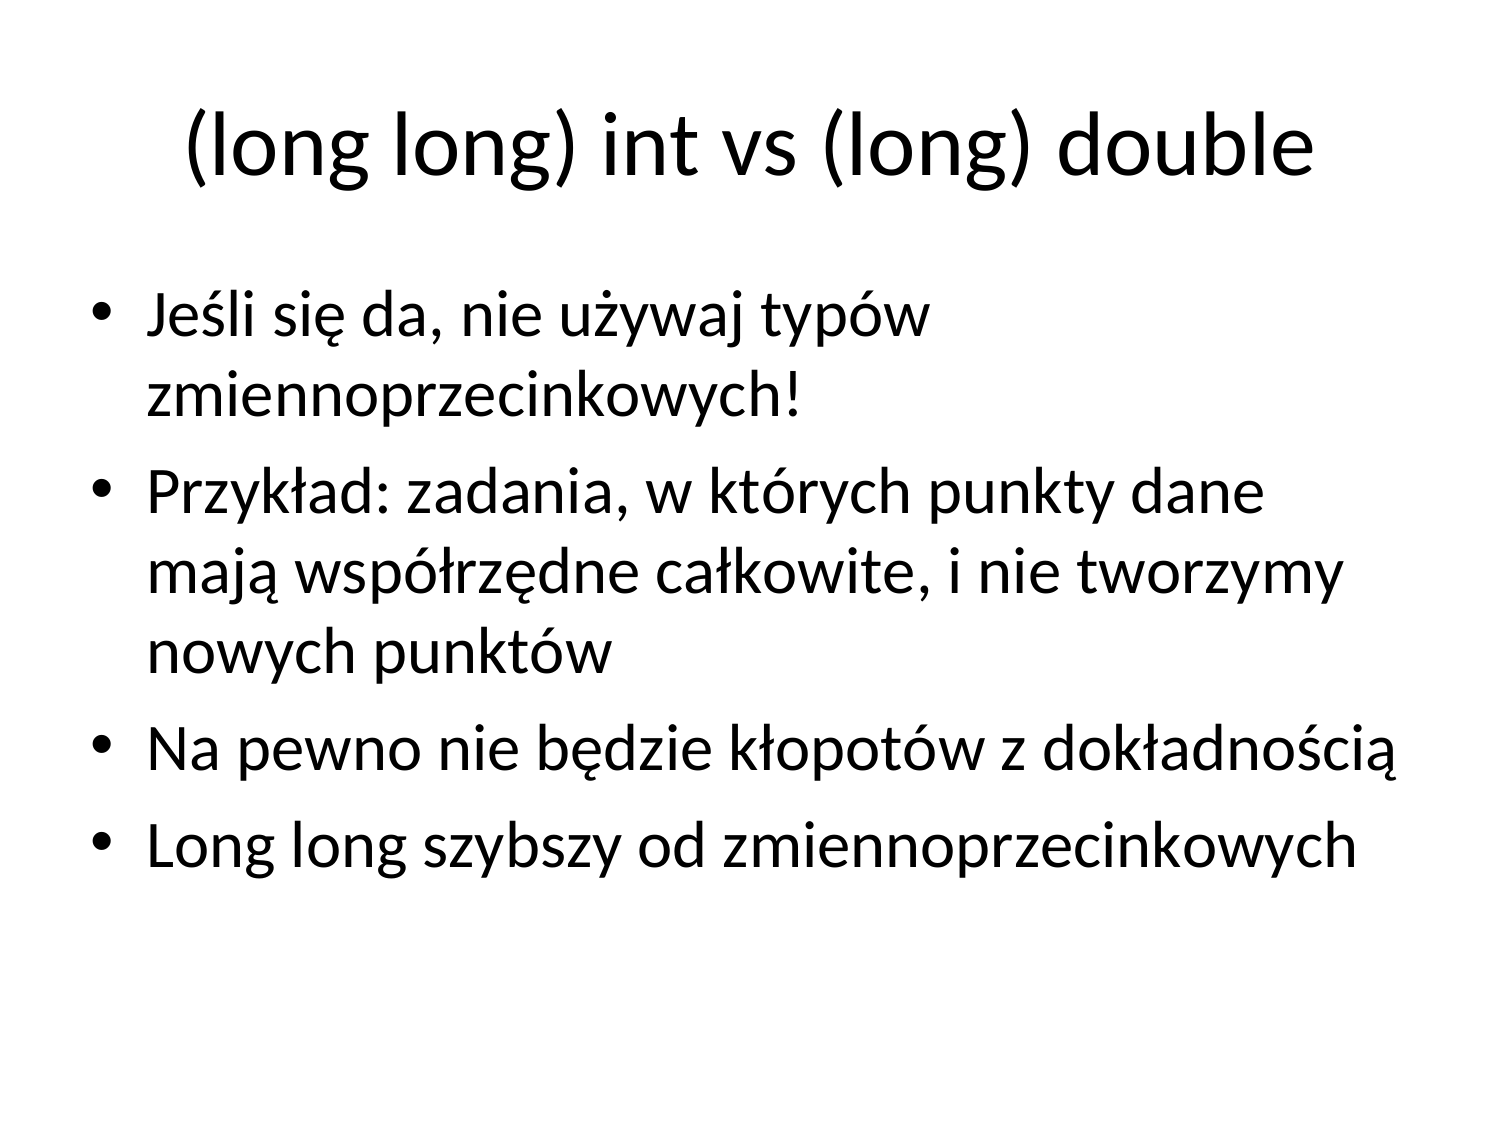

# (long long) int vs (long) double
Jeśli się da, nie używaj typów zmiennoprzecinkowych!
Przykład: zadania, w których punkty dane mają współrzędne całkowite, i nie tworzymy nowych punktów
Na pewno nie będzie kłopotów z dokładnością
Long long szybszy od zmiennoprzecinkowych